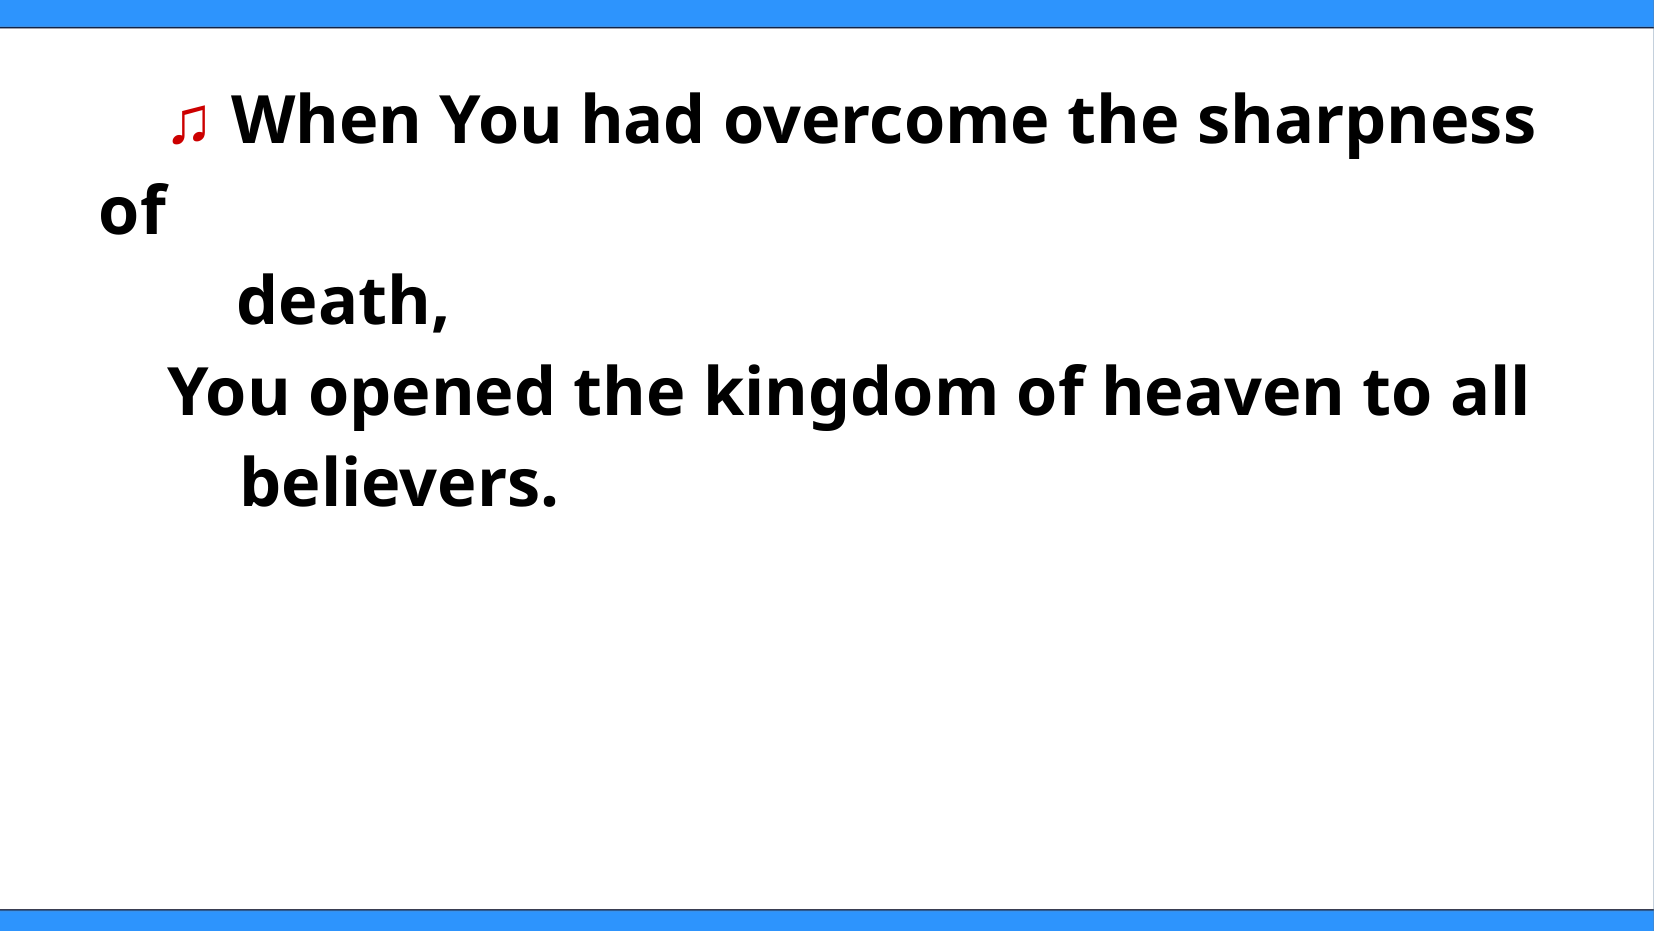

♫ When You had overcome the sharpness of
 death,
 You opened the kingdom of heaven to all
 believers.